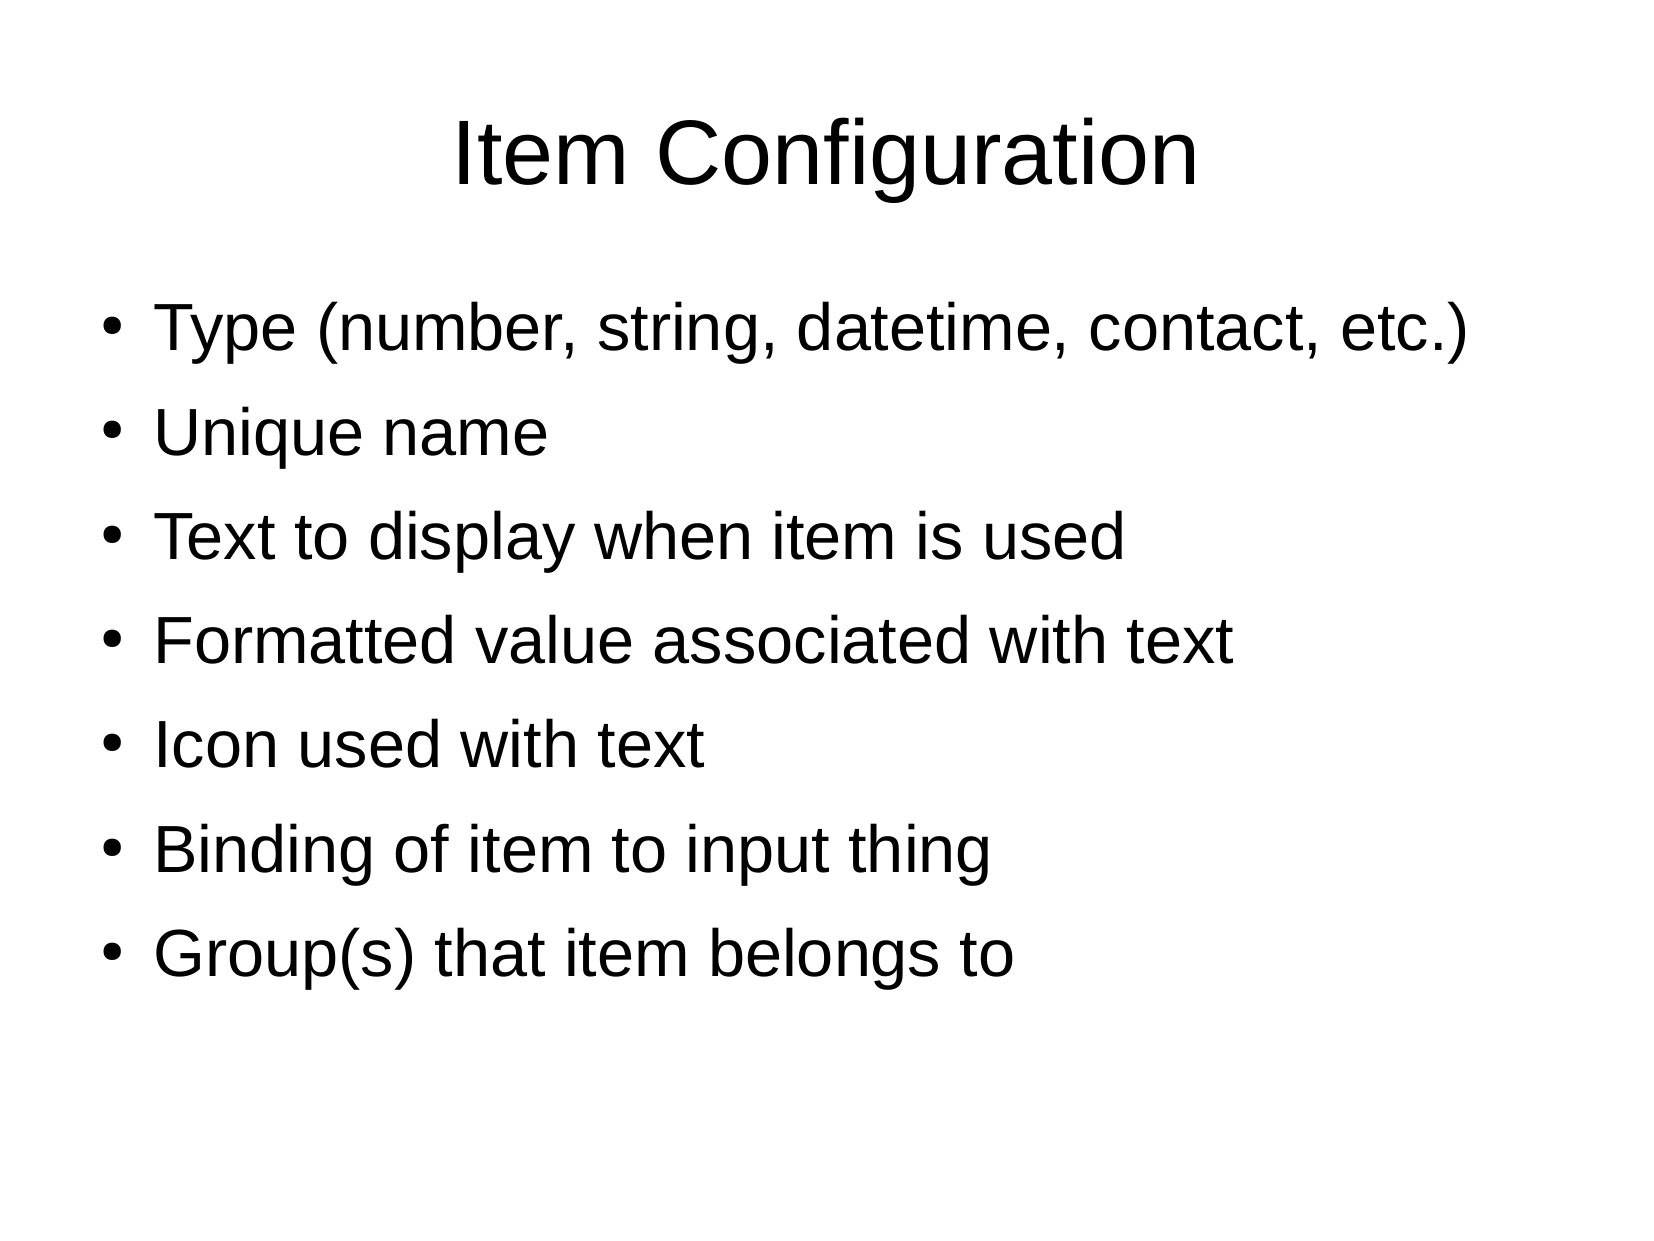

# Item Configuration
Type (number, string, datetime, contact, etc.)
Unique name
Text to display when item is used
Formatted value associated with text
Icon used with text
Binding of item to input thing
Group(s) that item belongs to